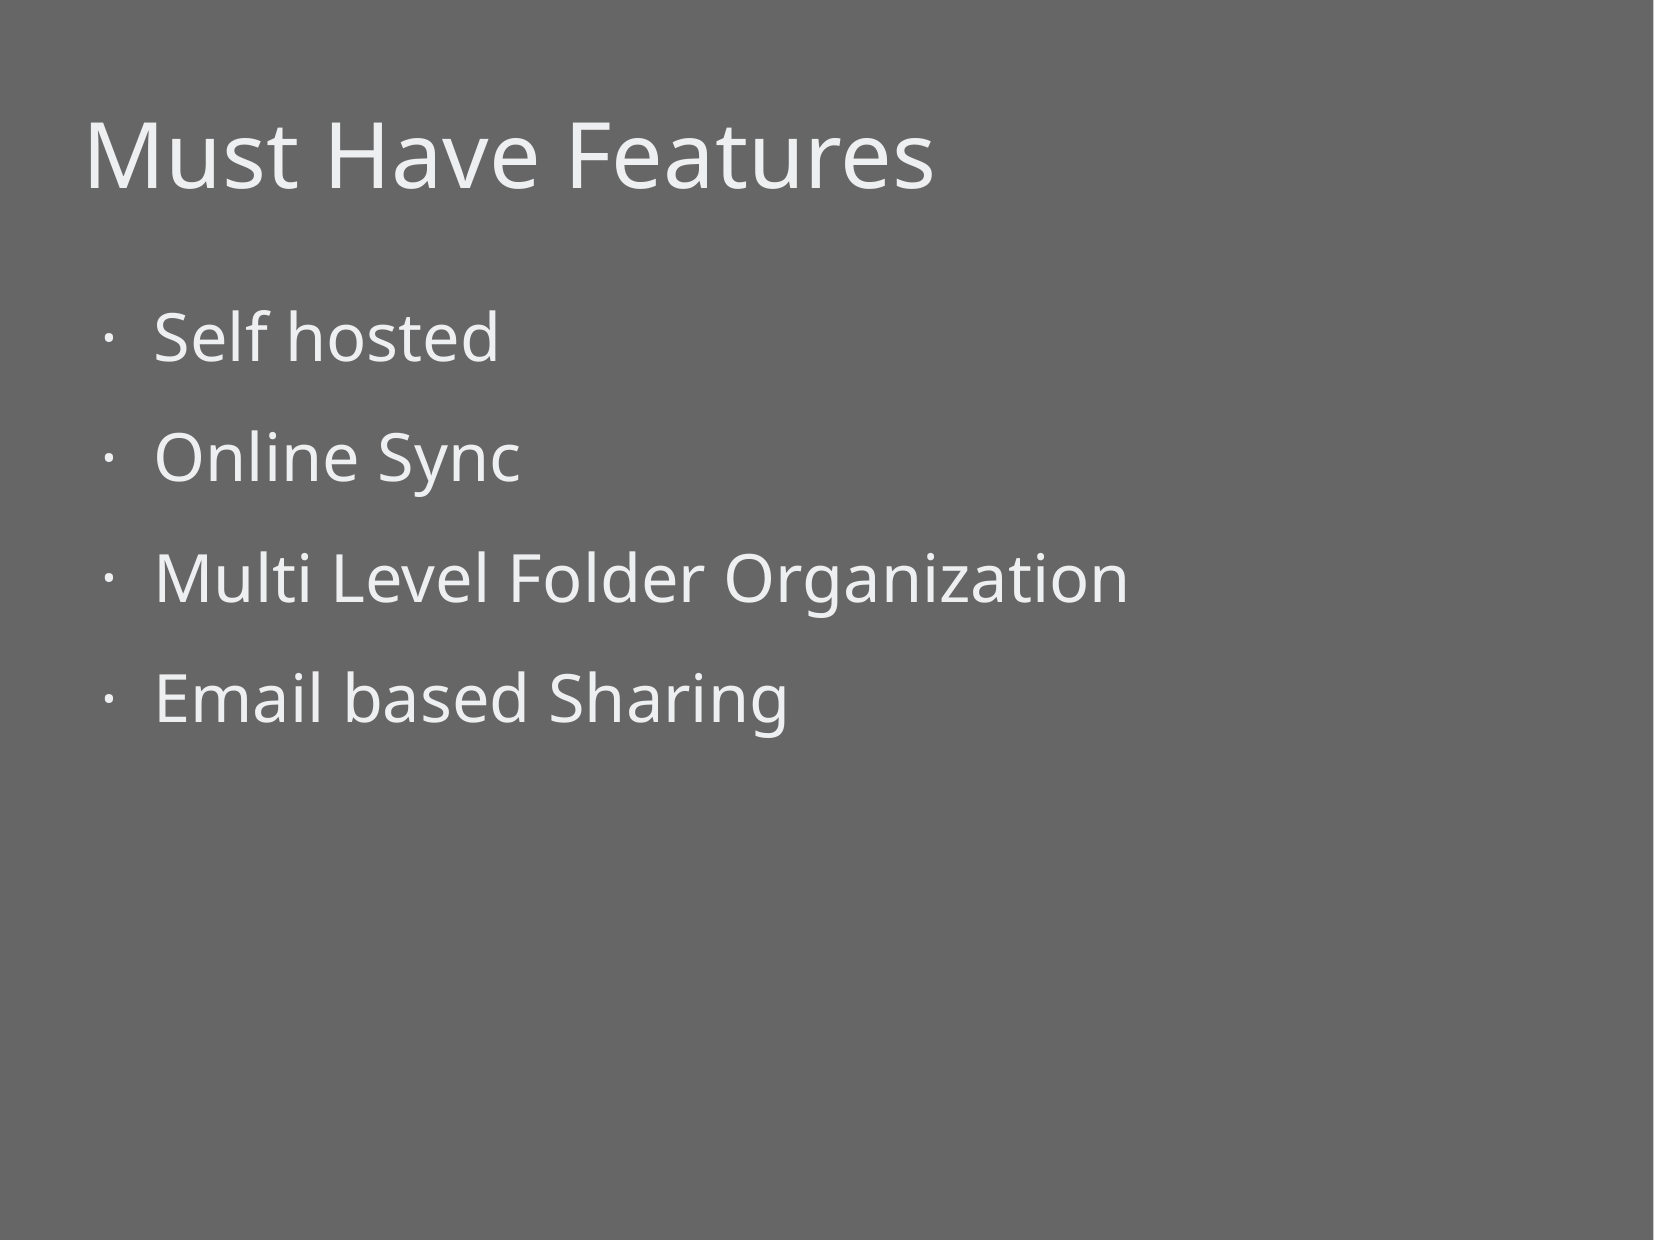

# Must Have Features
Self hosted
Online Sync
Multi Level Folder Organization
Email based Sharing